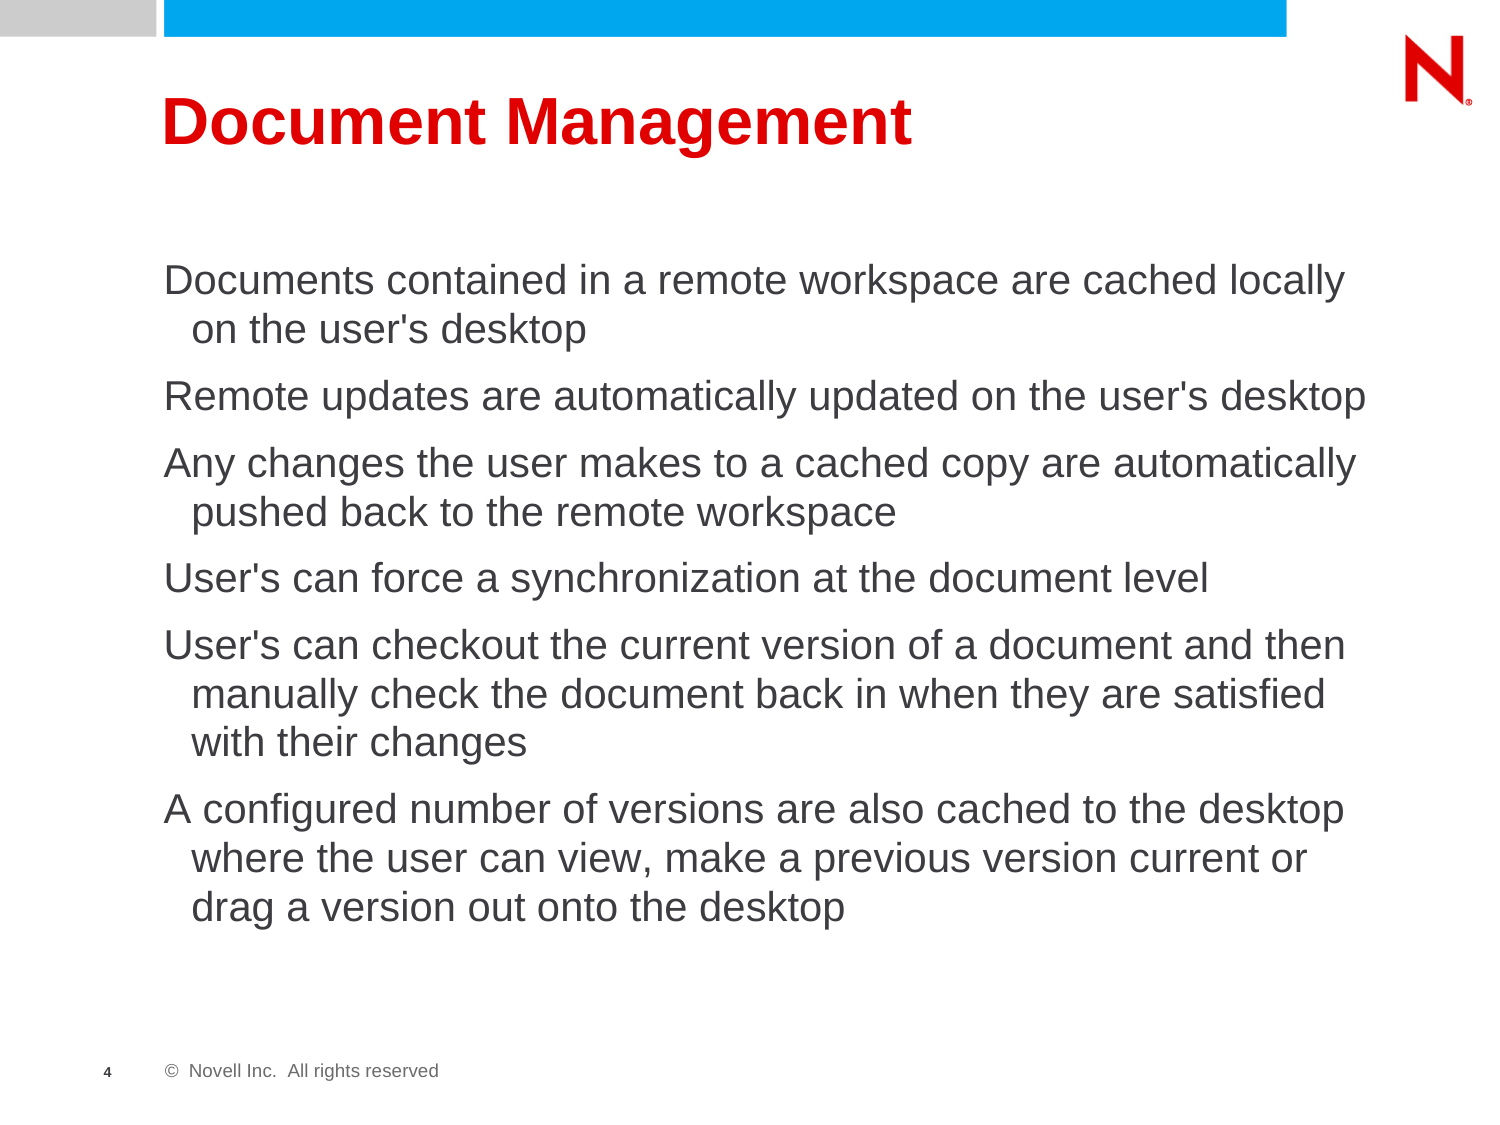

# Document Management
Documents contained in a remote workspace are cached locally on the user's desktop
Remote updates are automatically updated on the user's desktop
Any changes the user makes to a cached copy are automatically pushed back to the remote workspace
User's can force a synchronization at the document level
User's can checkout the current version of a document and then manually check the document back in when they are satisfied with their changes
A configured number of versions are also cached to the desktop where the user can view, make a previous version current or drag a version out onto the desktop